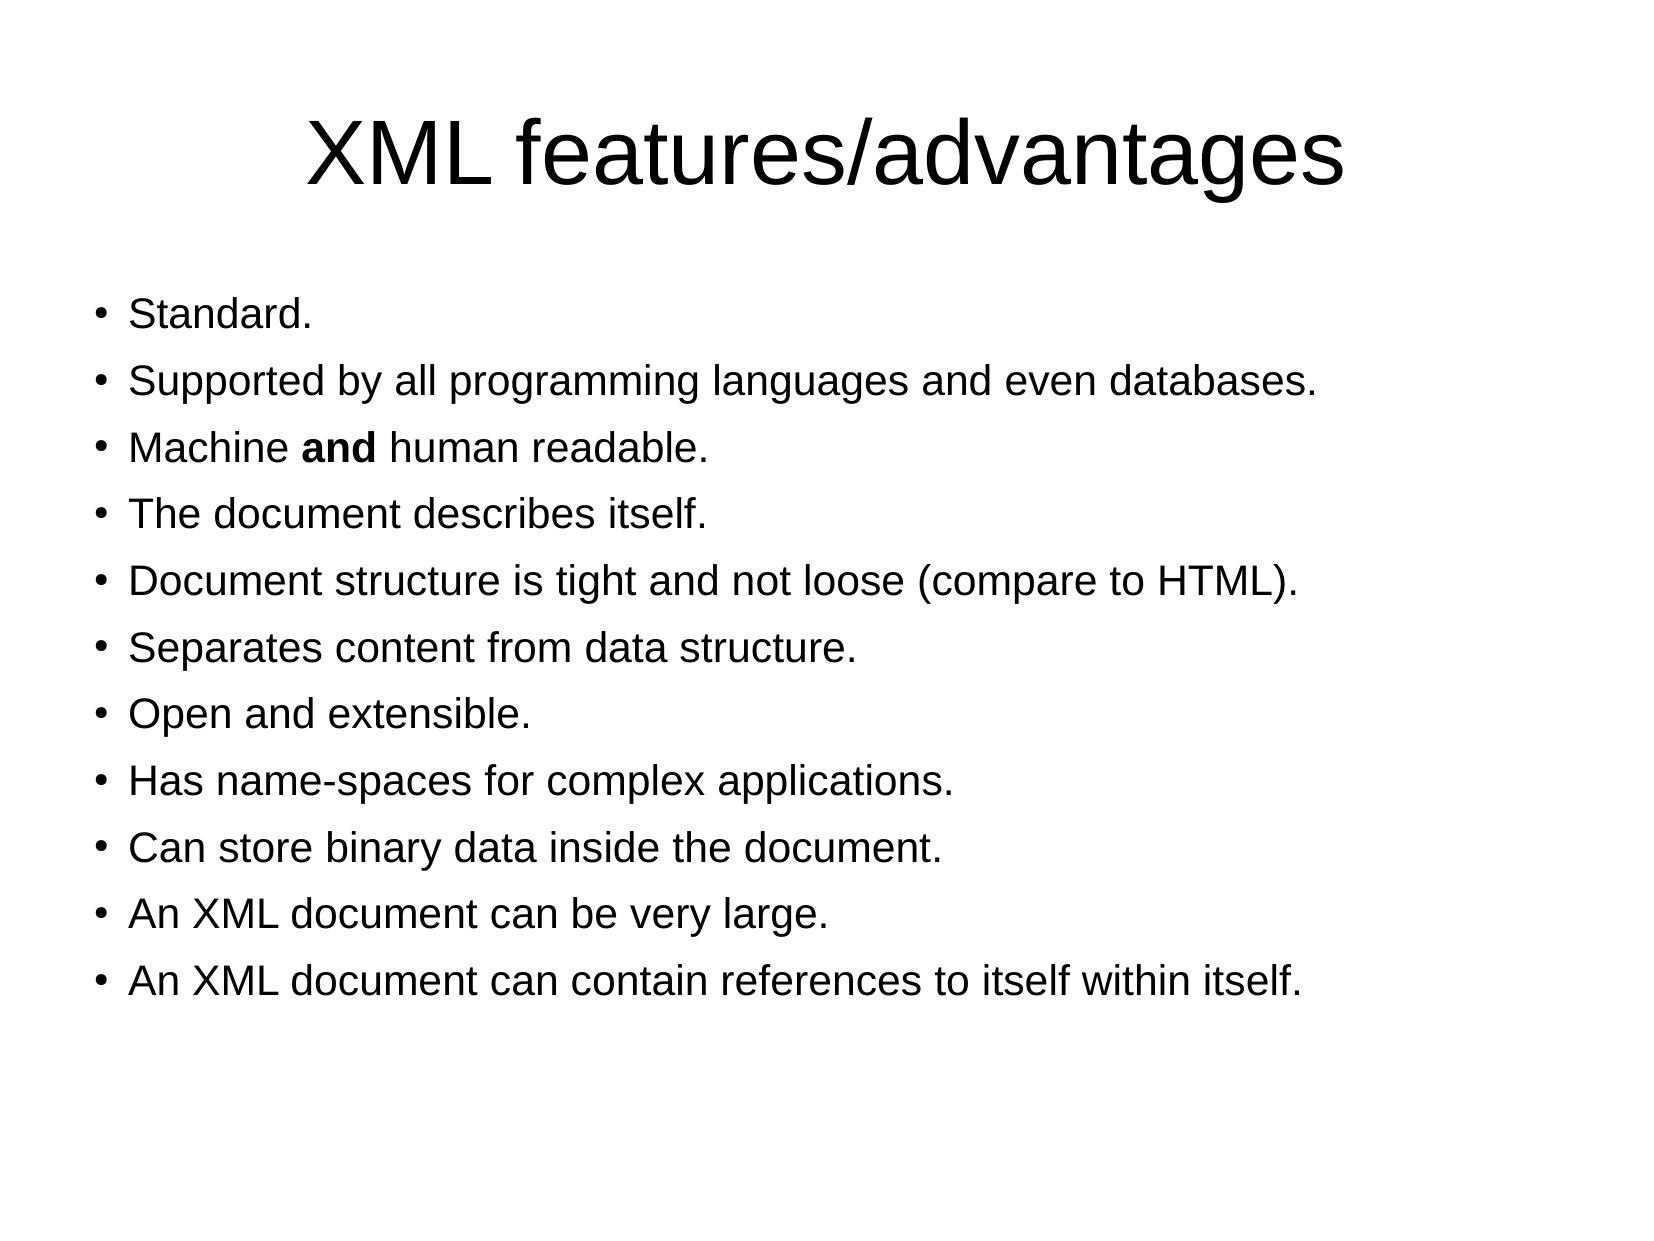

# XML features/advantages
Standard.
Supported by all programming languages and even databases.
Machine and human readable.
The document describes itself.
Document structure is tight and not loose (compare to HTML).
Separates content from data structure.
Open and extensible.
Has name-spaces for complex applications.
Can store binary data inside the document.
An XML document can be very large.
An XML document can contain references to itself within itself.